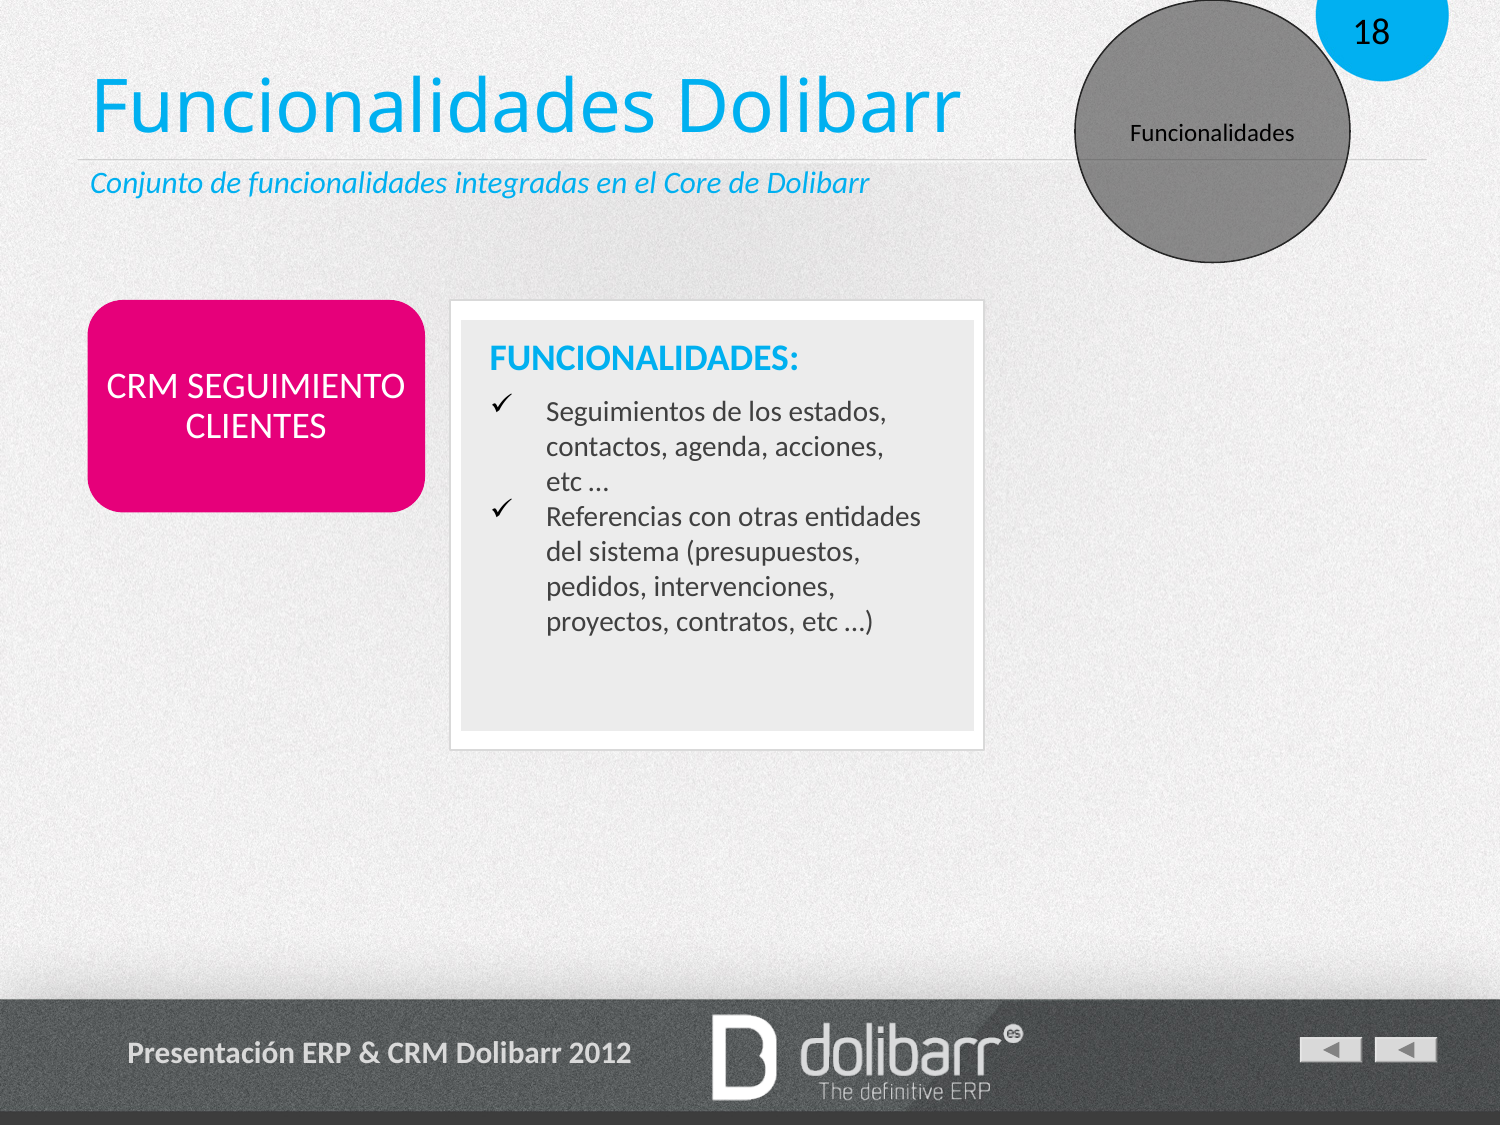

Funcionalidades
# Funcionalidades Dolibarr
Conjunto de funcionalidades integradas en el Core de Dolibarr
CRM SEGUIMIENTO CLIENTES
FUNCIONALIDADES:
Seguimientos de los estados, contactos, agenda, acciones, etc …
Referencias con otras entidades del sistema (presupuestos, pedidos, intervenciones, proyectos, contratos, etc …)
Presentación ERP & CRM Dolibarr 2012